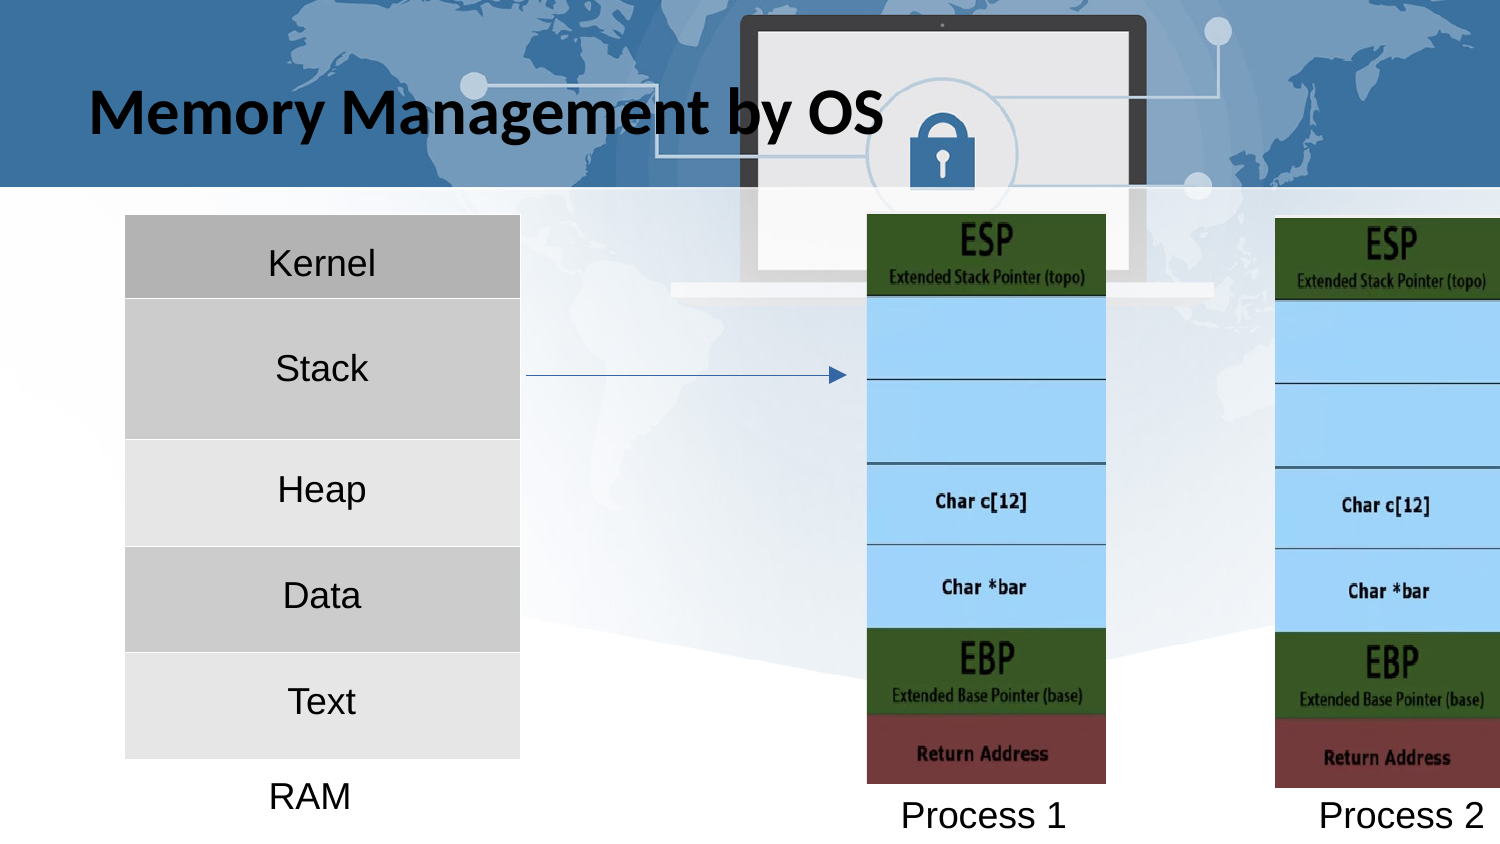

# Memory Management by OS
| Kernel |
| --- |
| Stack |
| Heap |
| Data |
| Text |
RAM
Process 2
Process 1